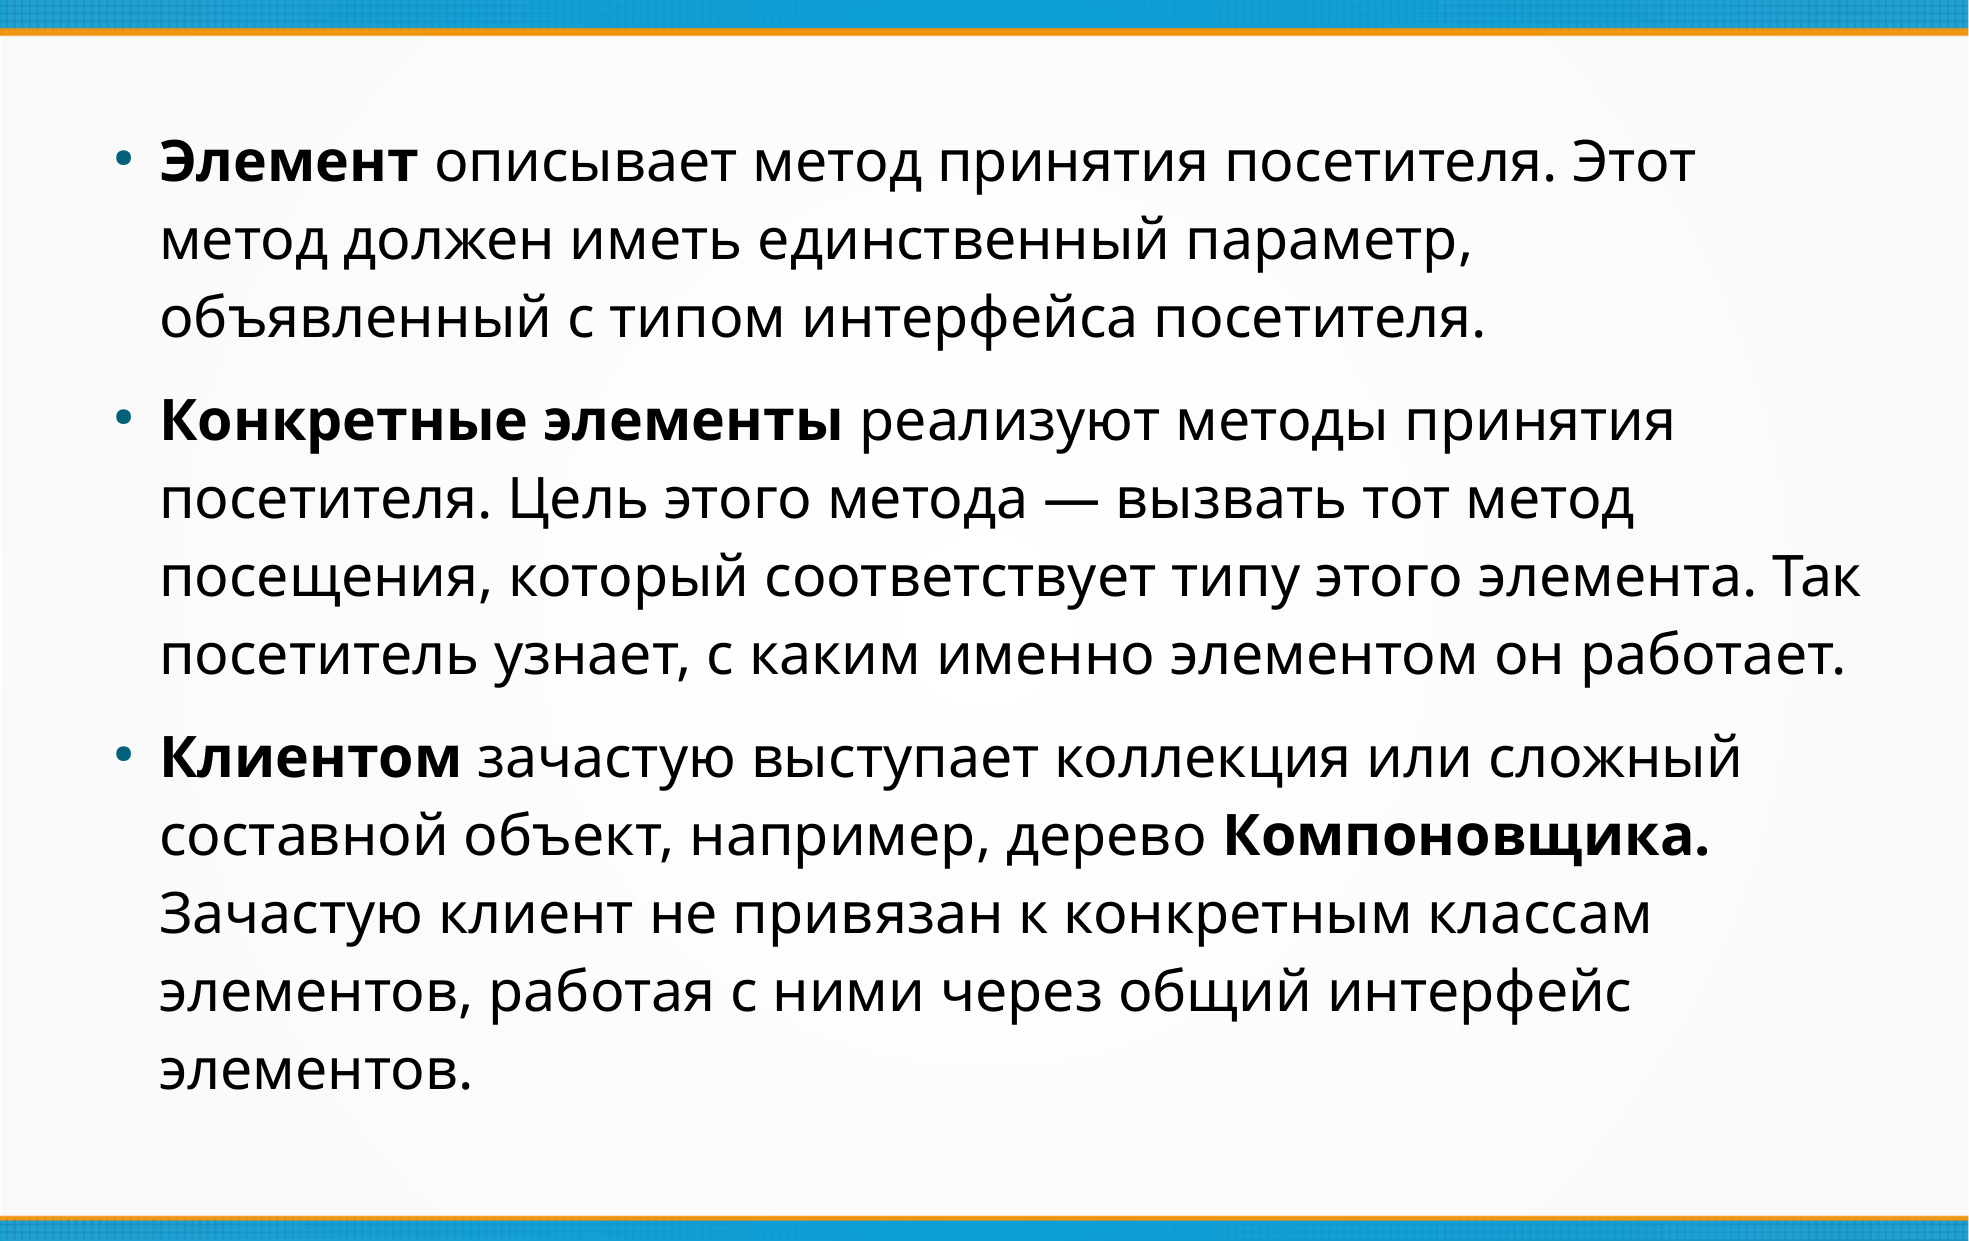

# Элемент описывает метод принятия посетителя. Этот метод должен иметь единственный параметр, объявленный с типом интерфейса посетителя.
Конкретные элементы реализуют методы принятия посетителя. Цель этого метода — вызвать тот метод посещения, который соответствует типу этого элемента. Так посетитель узнает, с каким именно элементом он работает.
Клиентом зачастую выступает коллекция или сложный составной объект, например, дерево Компоновщика. Зачастую клиент не привязан к конкретным классам элементов, работая с ними через общий интерфейс элементов.